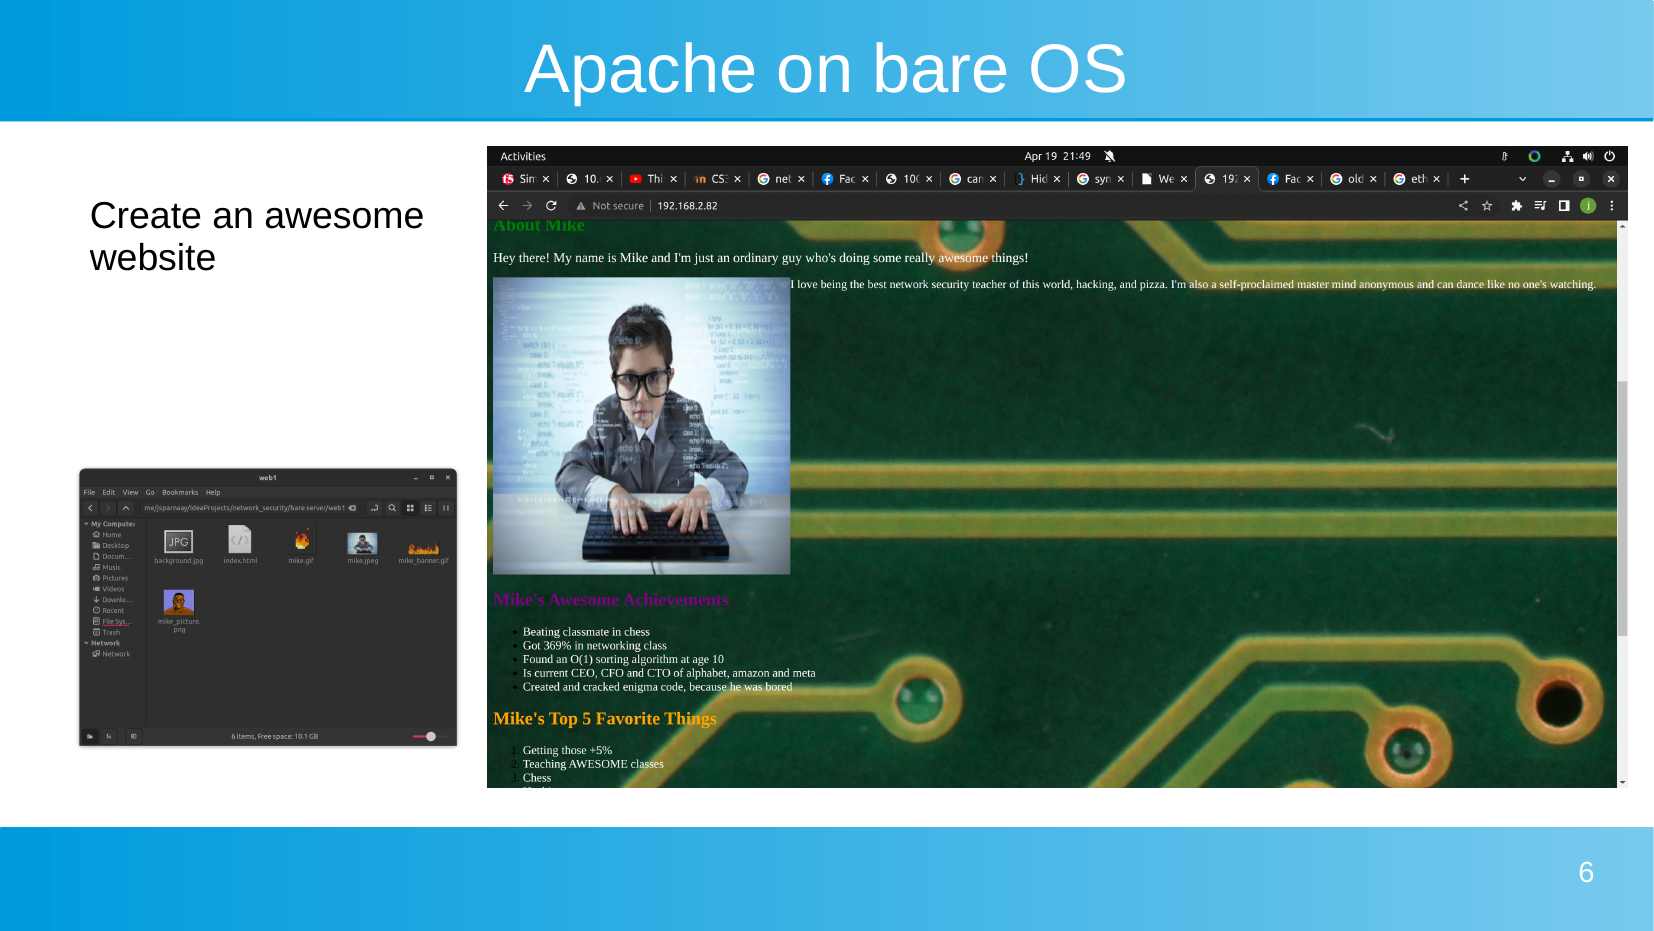

# Apache on bare OS
Create an awesome website
6